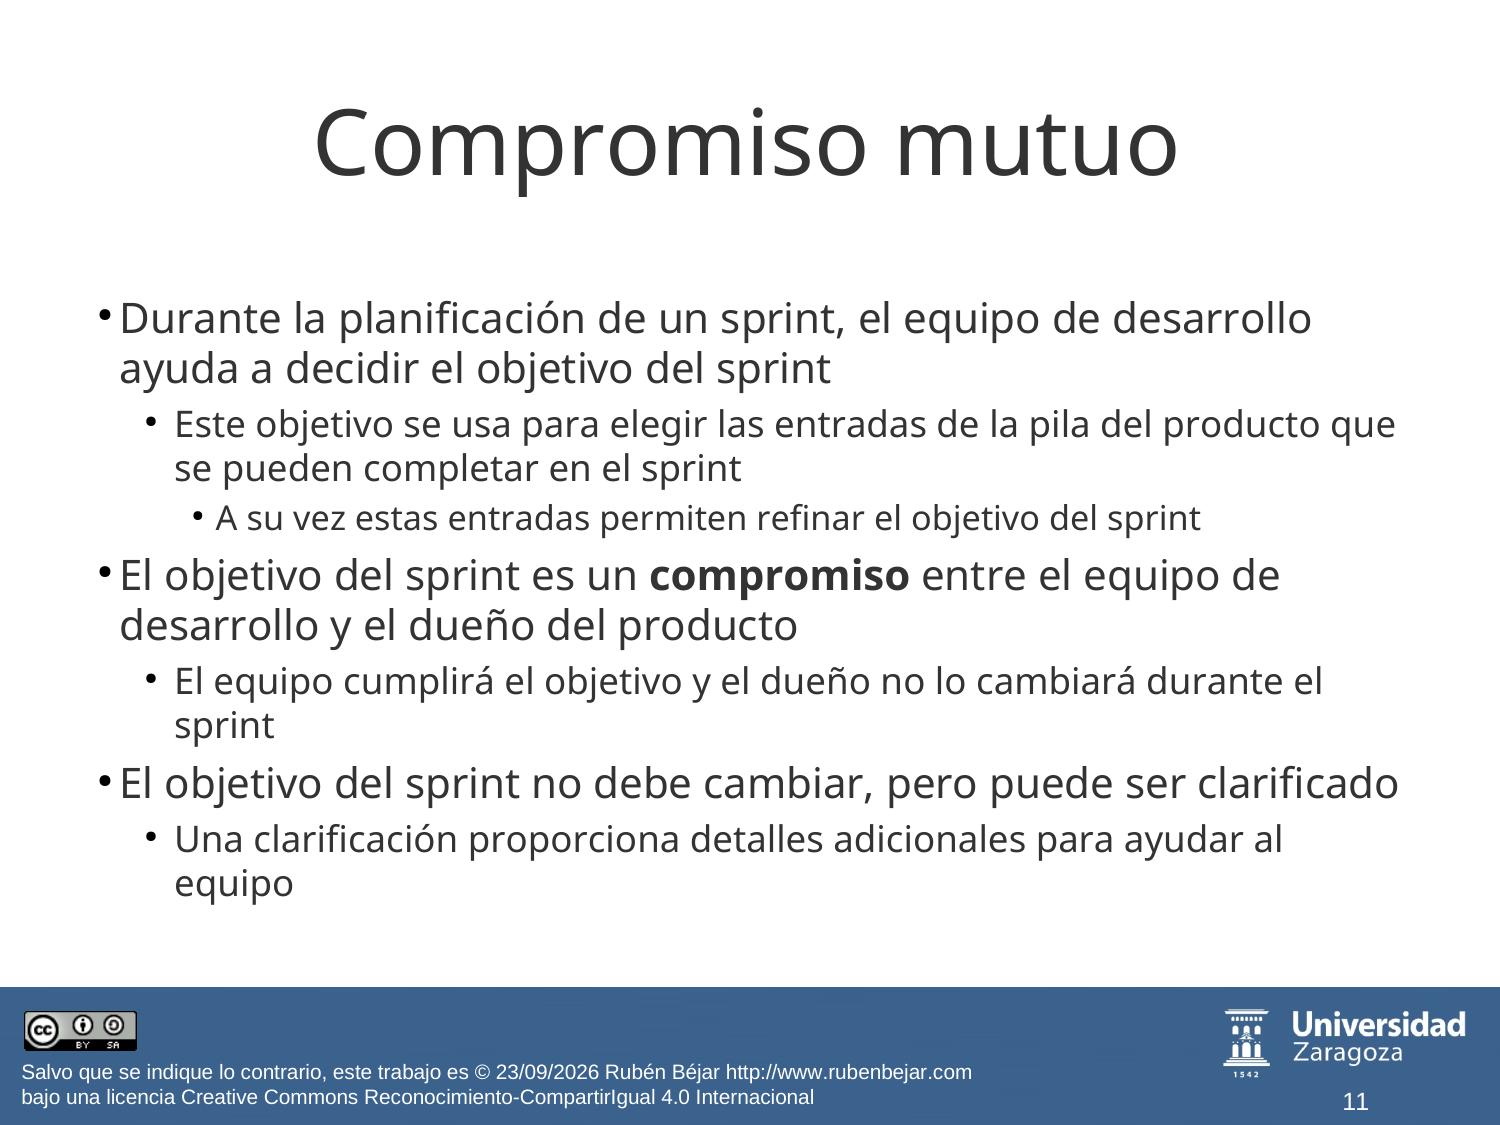

# Compromiso mutuo
Durante la planificación de un sprint, el equipo de desarrollo ayuda a decidir el objetivo del sprint
Este objetivo se usa para elegir las entradas de la pila del producto que se pueden completar en el sprint
A su vez estas entradas permiten refinar el objetivo del sprint
El objetivo del sprint es un compromiso entre el equipo de desarrollo y el dueño del producto
El equipo cumplirá el objetivo y el dueño no lo cambiará durante el sprint
El objetivo del sprint no debe cambiar, pero puede ser clarificado
Una clarificación proporciona detalles adicionales para ayudar al equipo